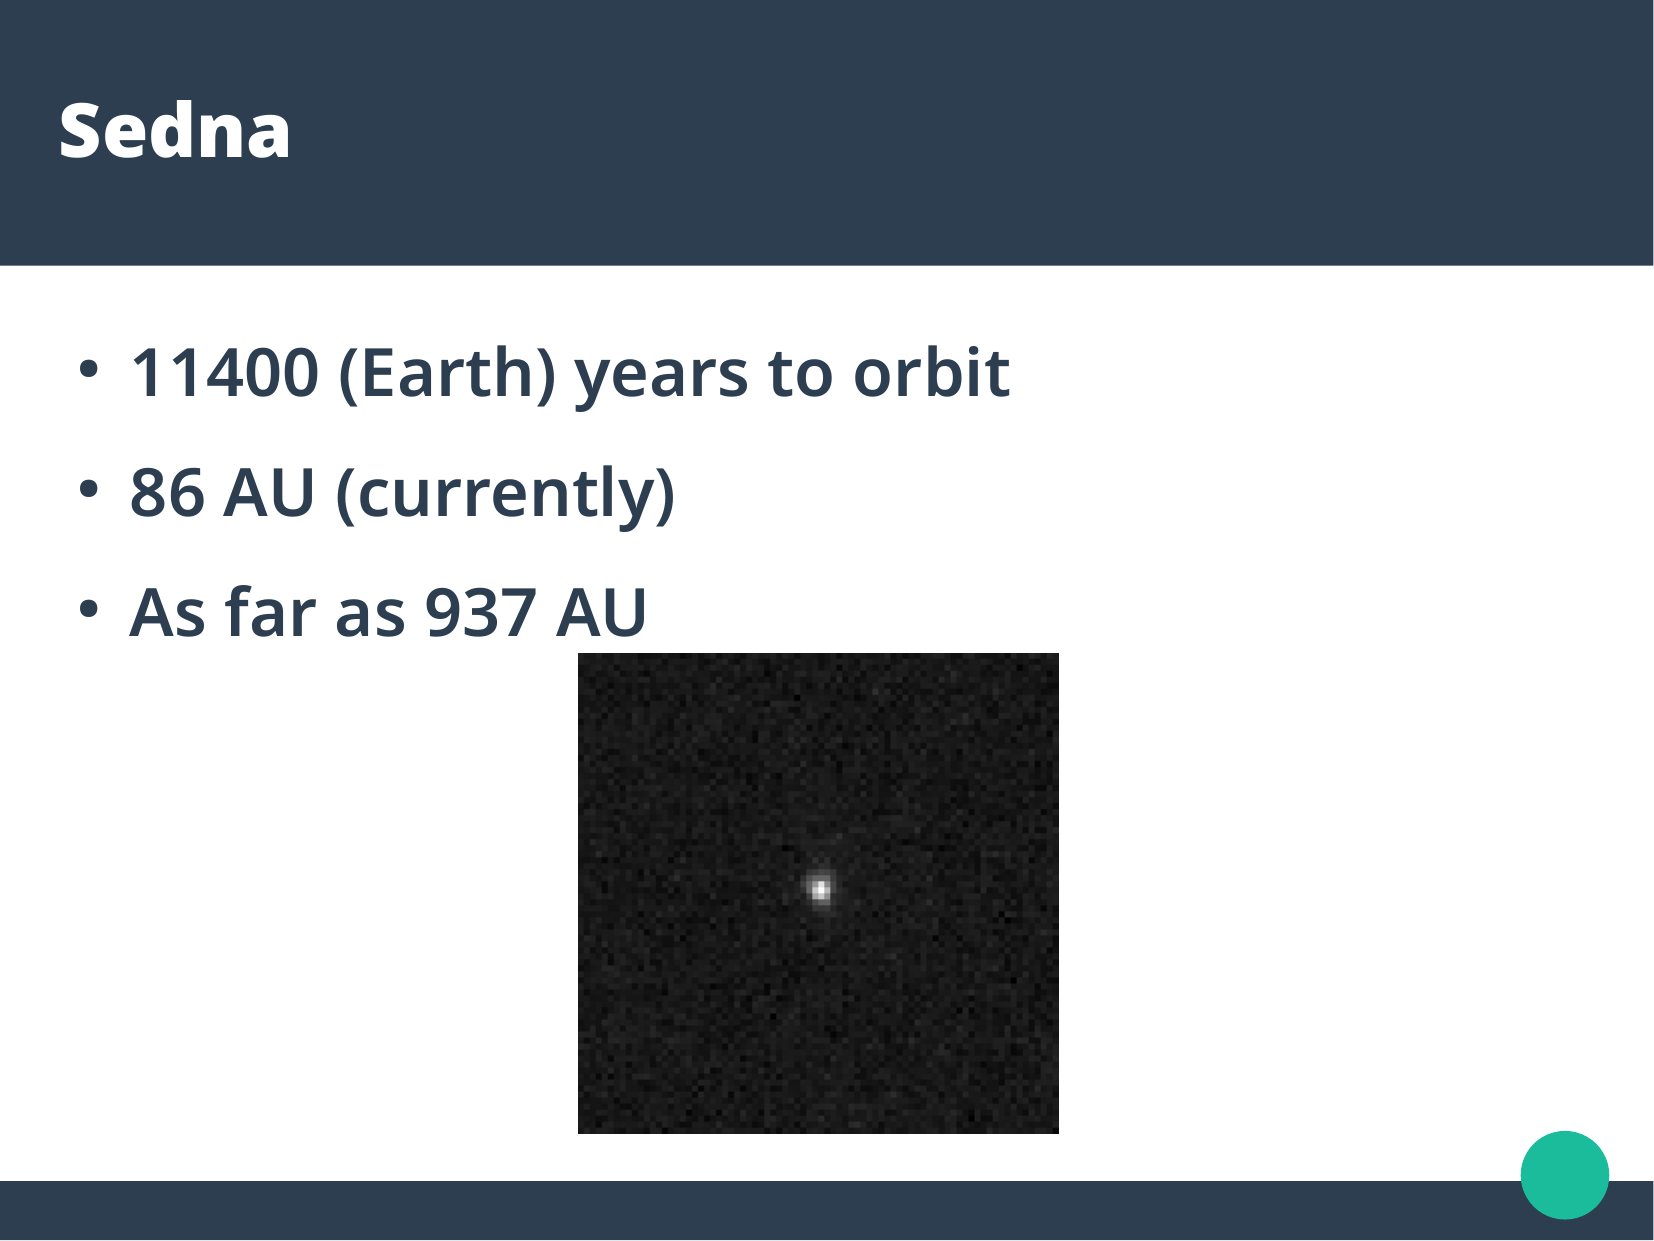

# Sedna
11400 (Earth) years to orbit
86 AU (currently)
As far as 937 AU